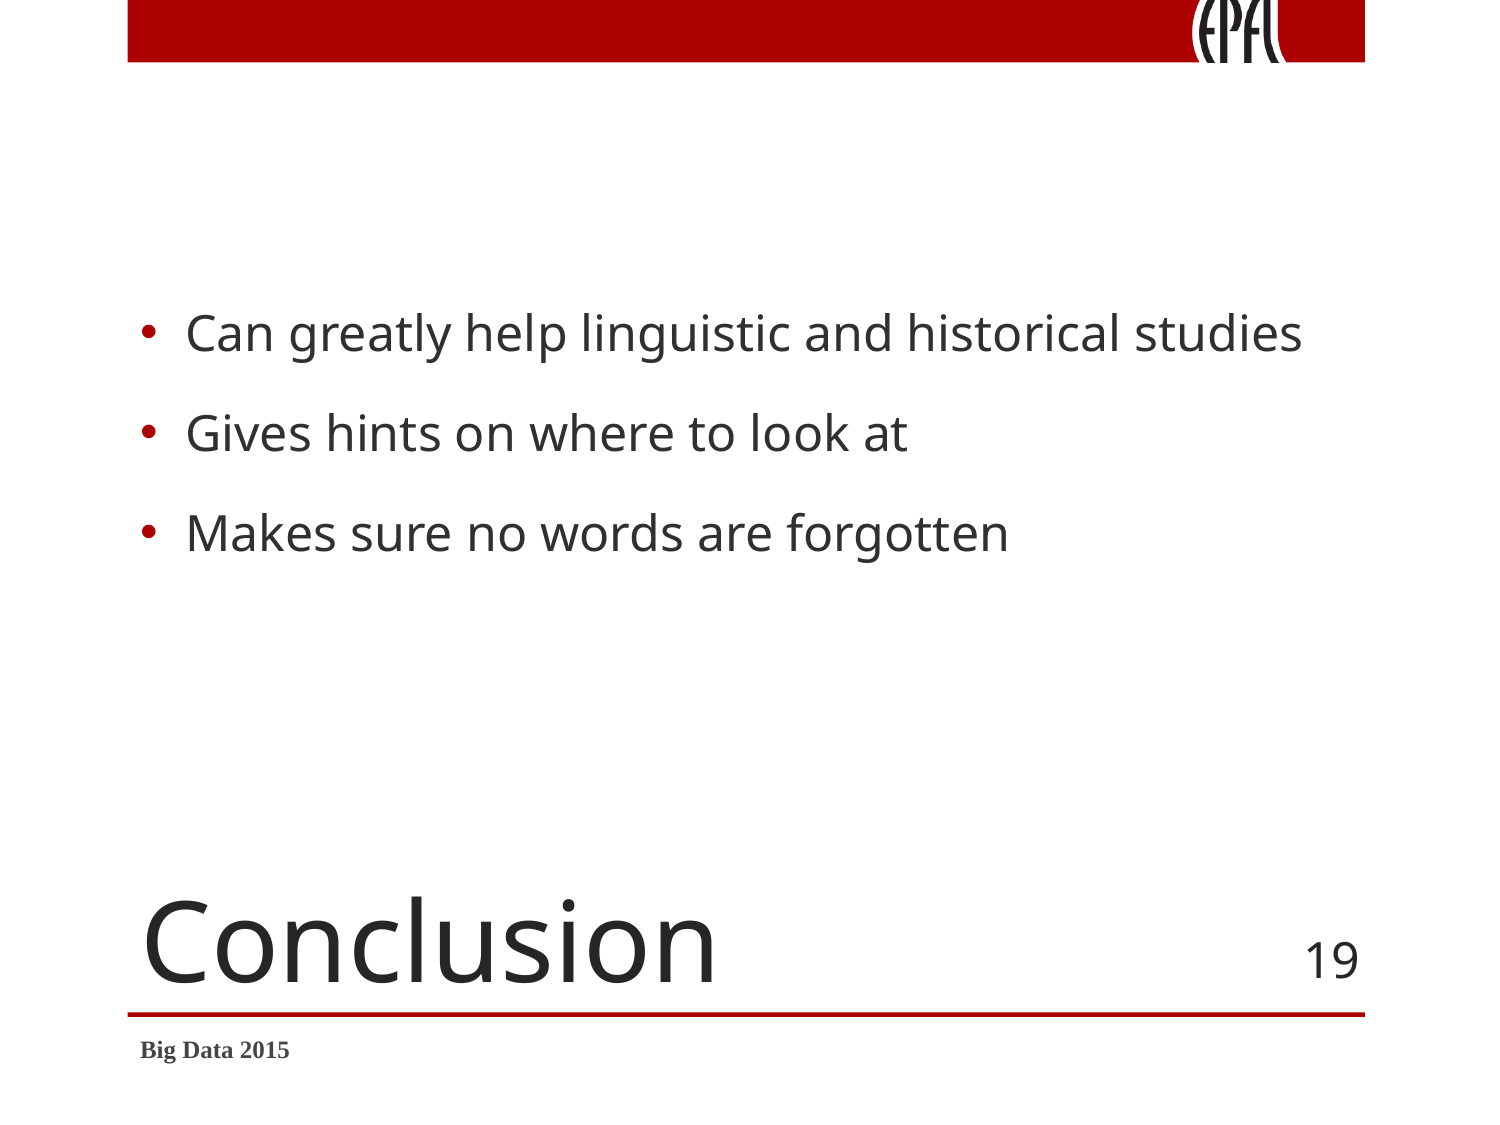

Can greatly help linguistic and historical studies
Gives hints on where to look at
Makes sure no words are forgotten
# Conclusion
Big Data 2015